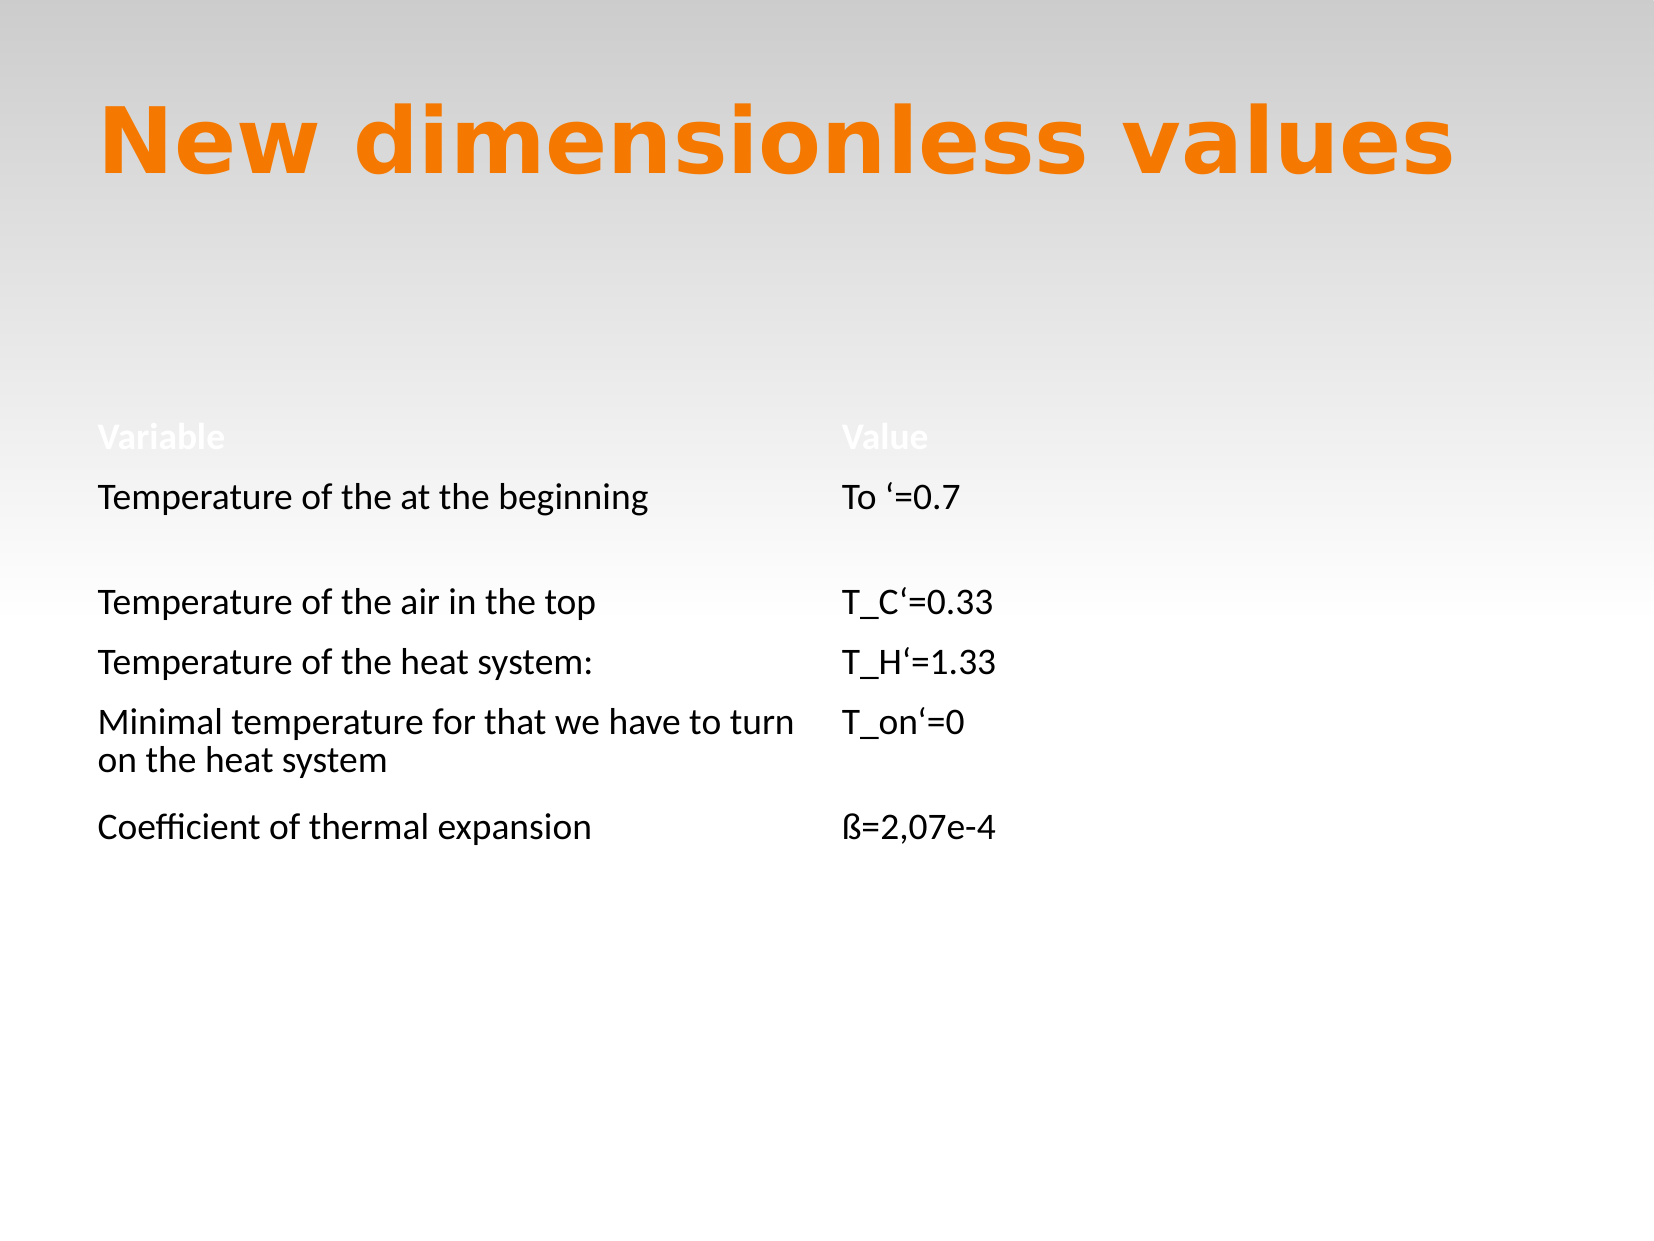

# New dimensionless values
| Variable | Value |
| --- | --- |
| Temperature of the at the beginning | To ‘=0.7 |
| Temperature of the air in the top | T\_C‘=0.33 |
| Temperature of the heat system: | T\_H‘=1.33 |
| Minimal temperature for that we have to turn on the heat system | T\_on‘=0 |
| Coefficient of thermal expansion | ß=2,07e-4 |